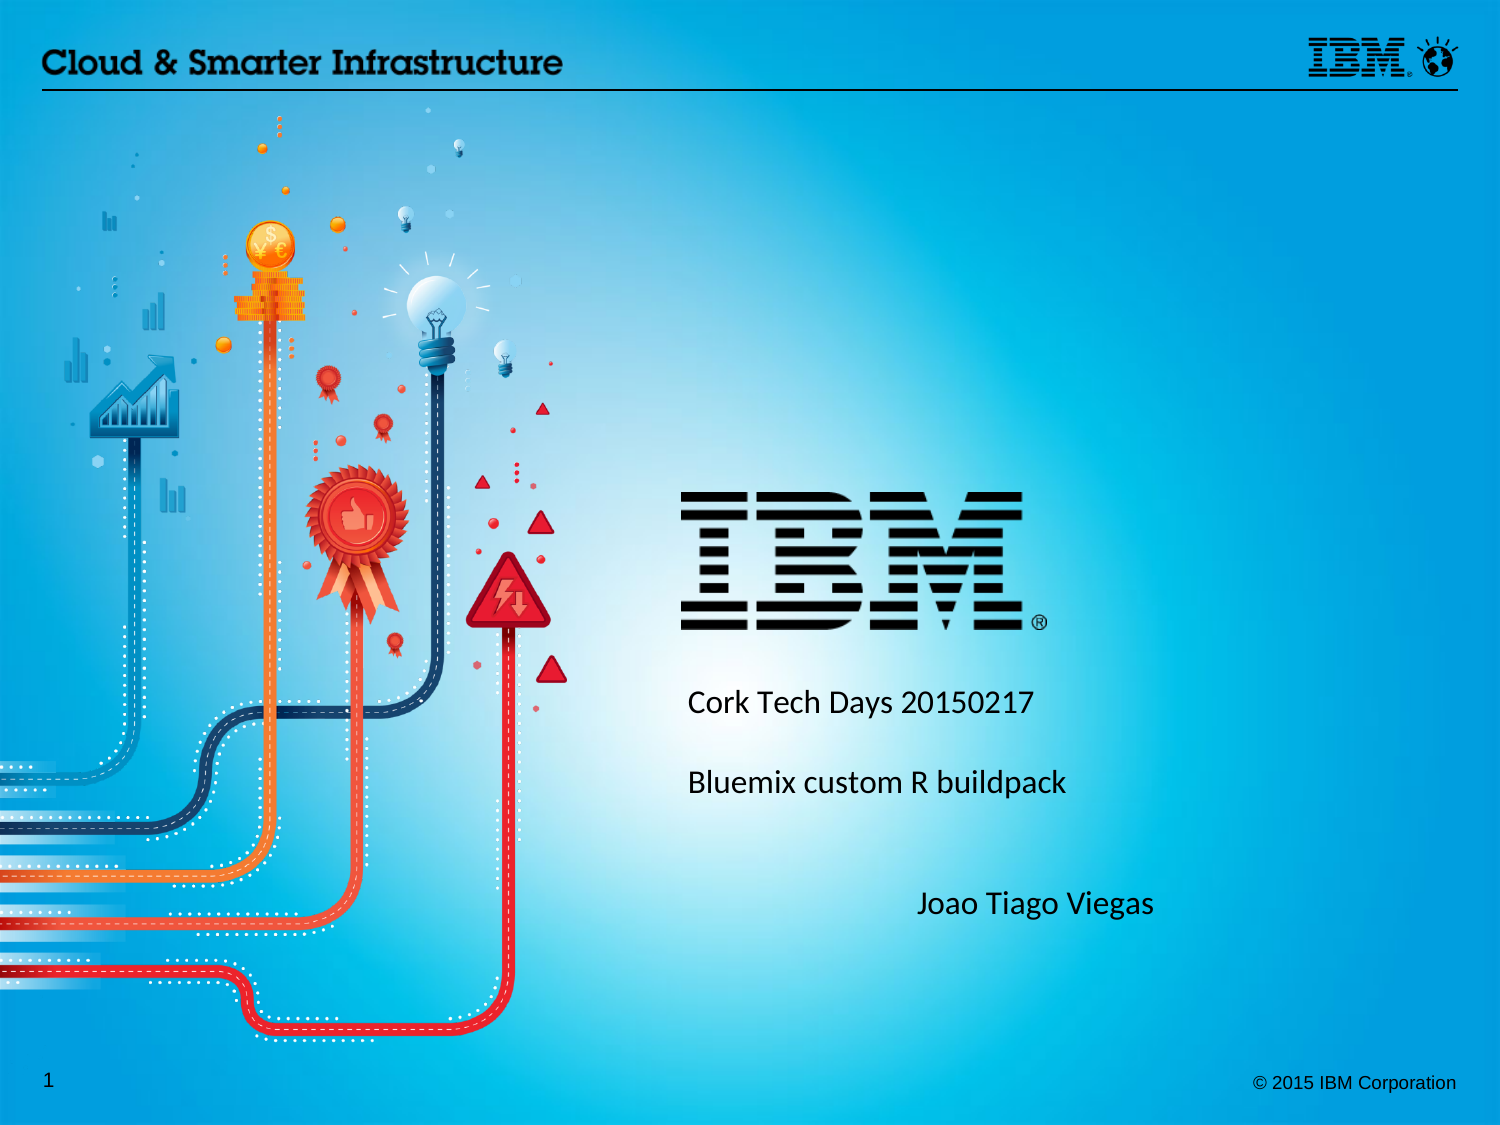

Cork Tech Days 20150217
Bluemix custom R buildpack
Joao Tiago Viegas